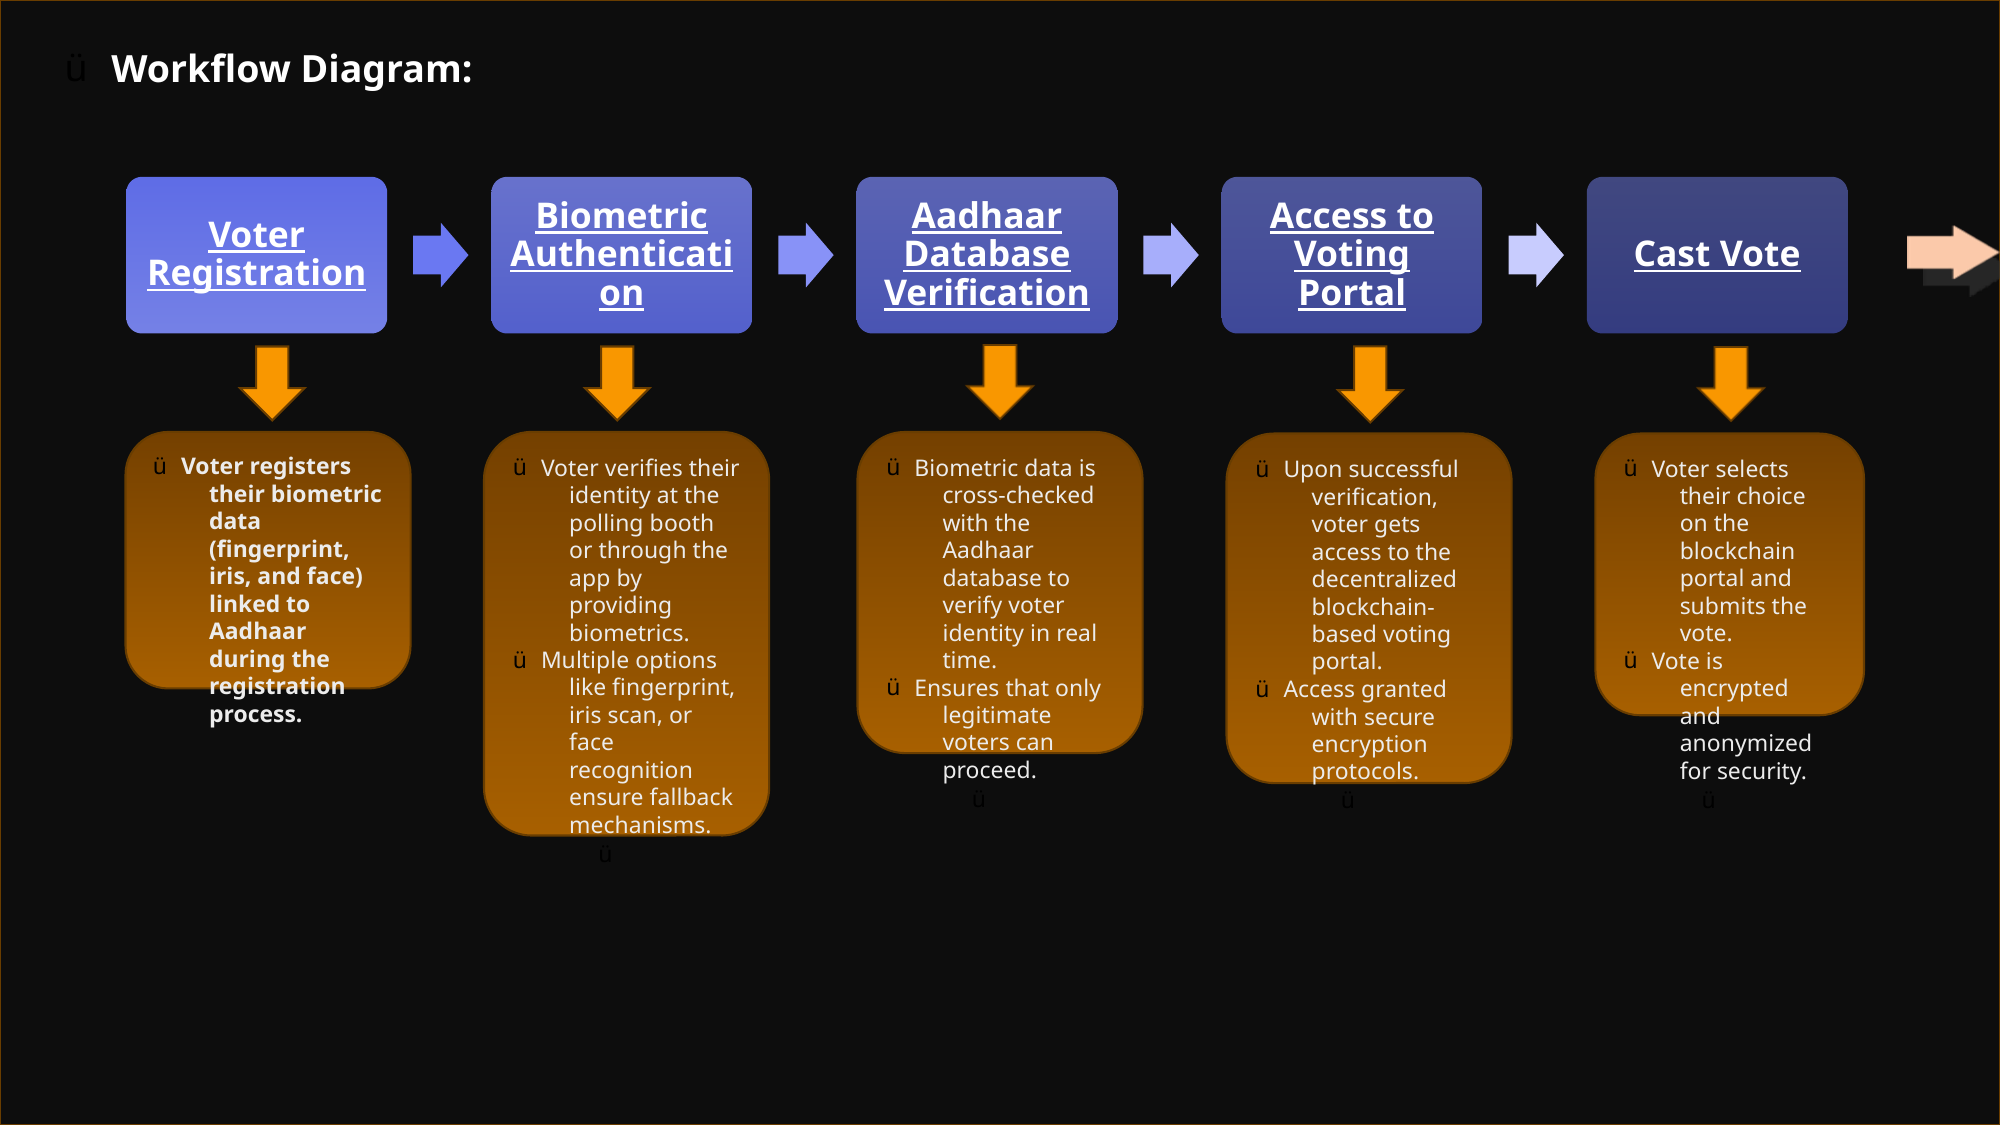

Workflow Diagram:
Voter Registration
Biometric Authentication
Aadhaar Database Verification
Access to Voting Portal
Cast Vote
Voter registers their biometric data (fingerprint, iris, and face) linked to Aadhaar during the registration process.
Voter verifies their identity at the polling booth or through the app by providing biometrics.
Multiple options like fingerprint, iris scan, or face recognition ensure fallback mechanisms.
Biometric data is cross-checked with the Aadhaar database to verify voter identity in real time.
Ensures that only legitimate voters can proceed.
Upon successful verification, voter gets access to the decentralized blockchain-based voting portal.
Access granted with secure encryption protocols.
Voter selects their choice on the blockchain portal and submits the vote.
Vote is encrypted and anonymized for security.